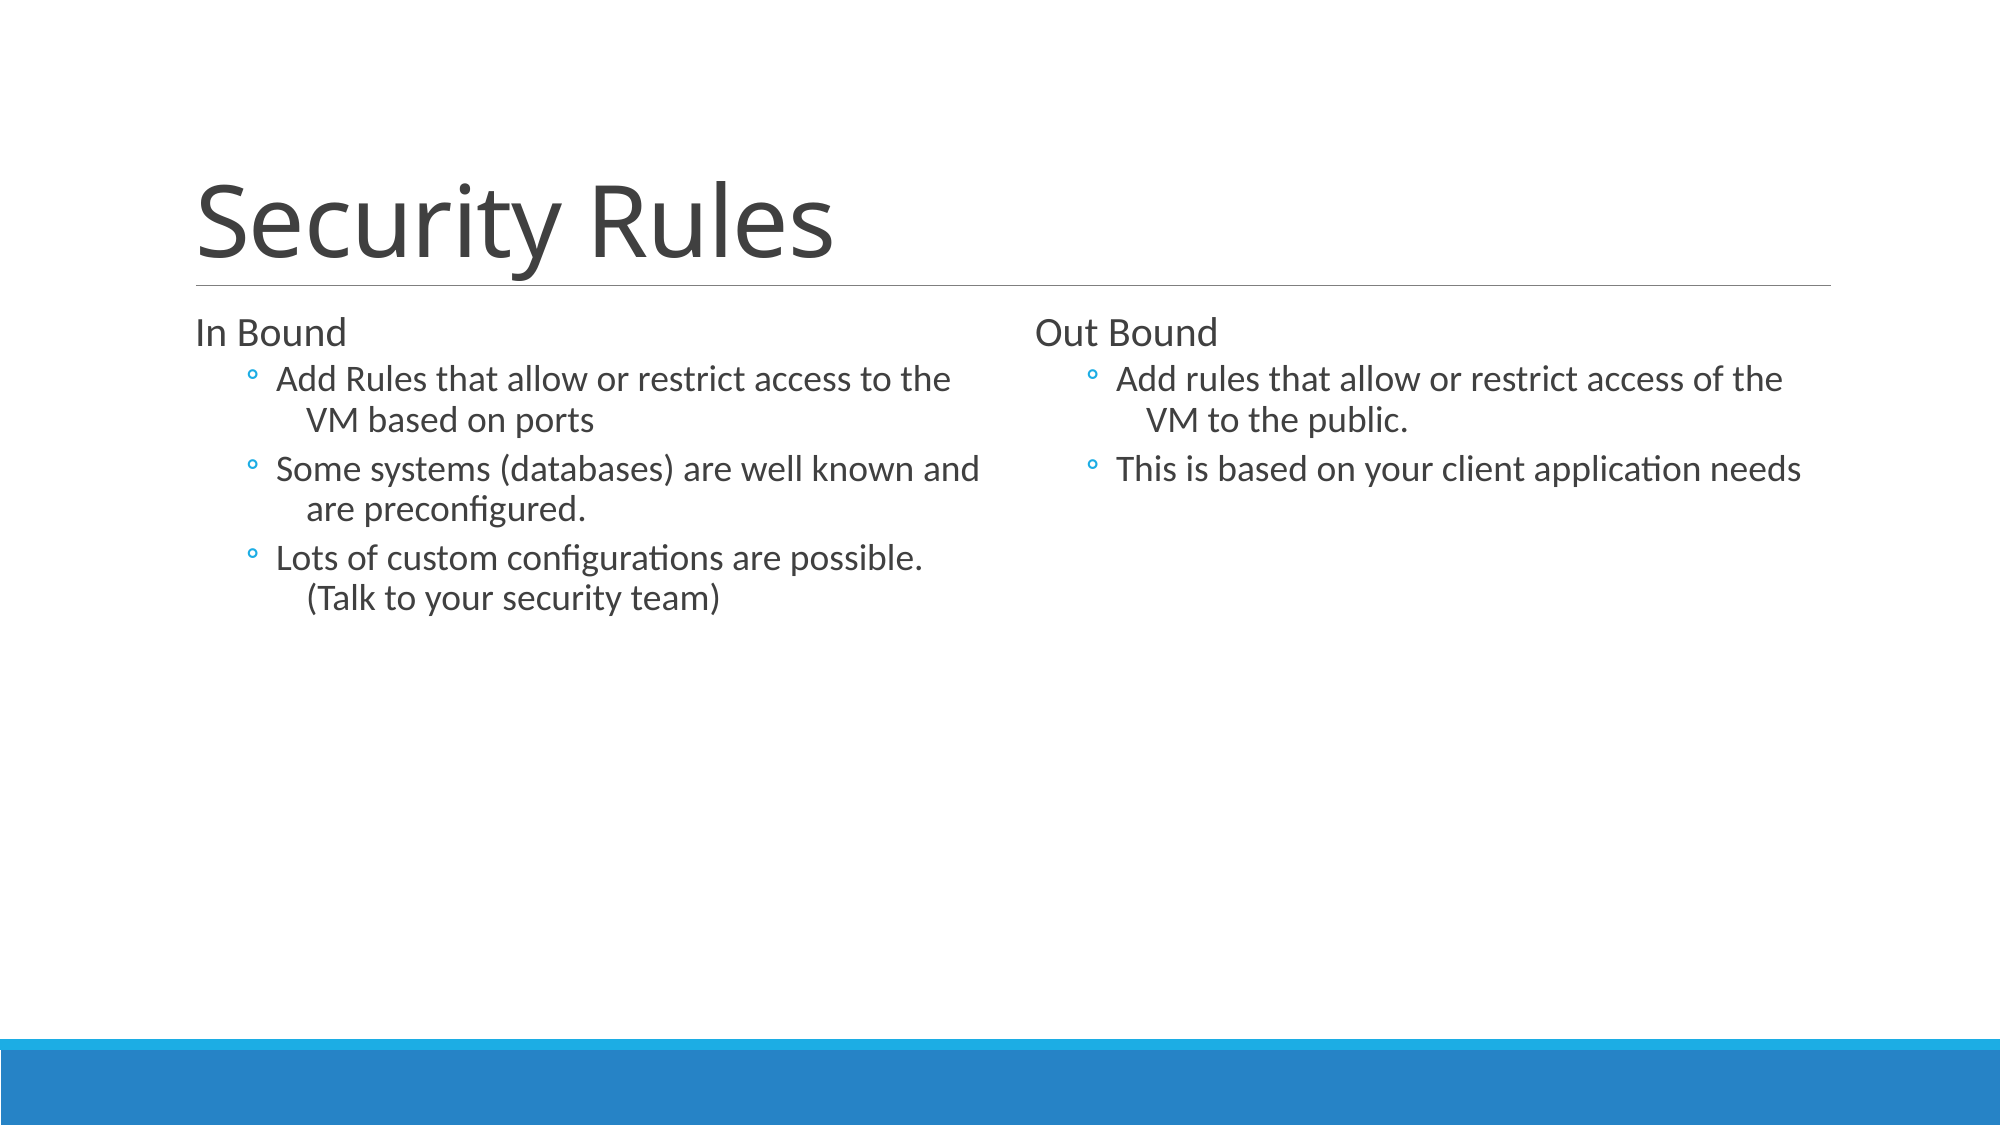

# Security Rules
In Bound
Add Rules that allow or restrict access to the VM based on ports
Some systems (databases) are well known and are preconfigured.
Lots of custom configurations are possible. (Talk to your security team)
Out Bound
Add rules that allow or restrict access of the VM to the public.
This is based on your client application needs